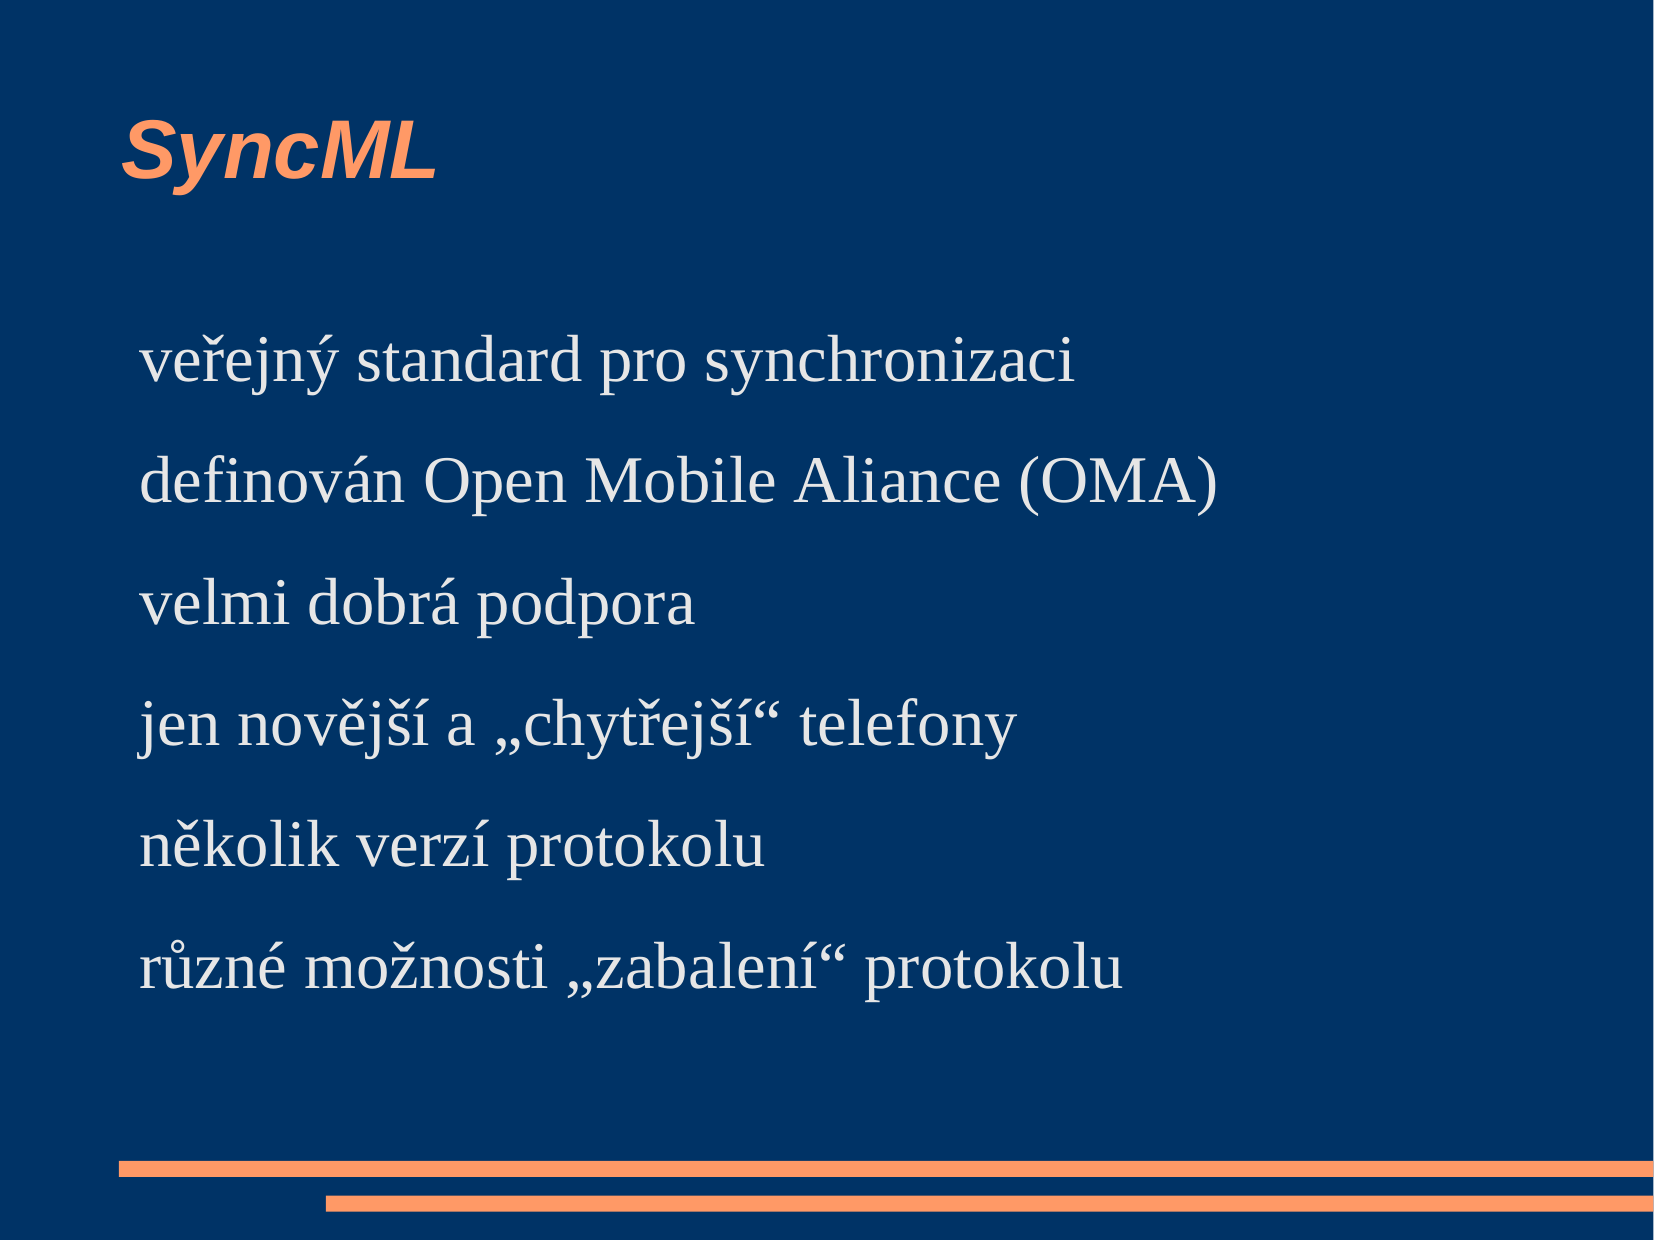

# SyncML
veřejný standard pro synchronizaci
definován Open Mobile Aliance (OMA)
velmi dobrá podpora
jen novější a „chytřejší“ telefony
několik verzí protokolu
různé možnosti „zabalení“ protokolu